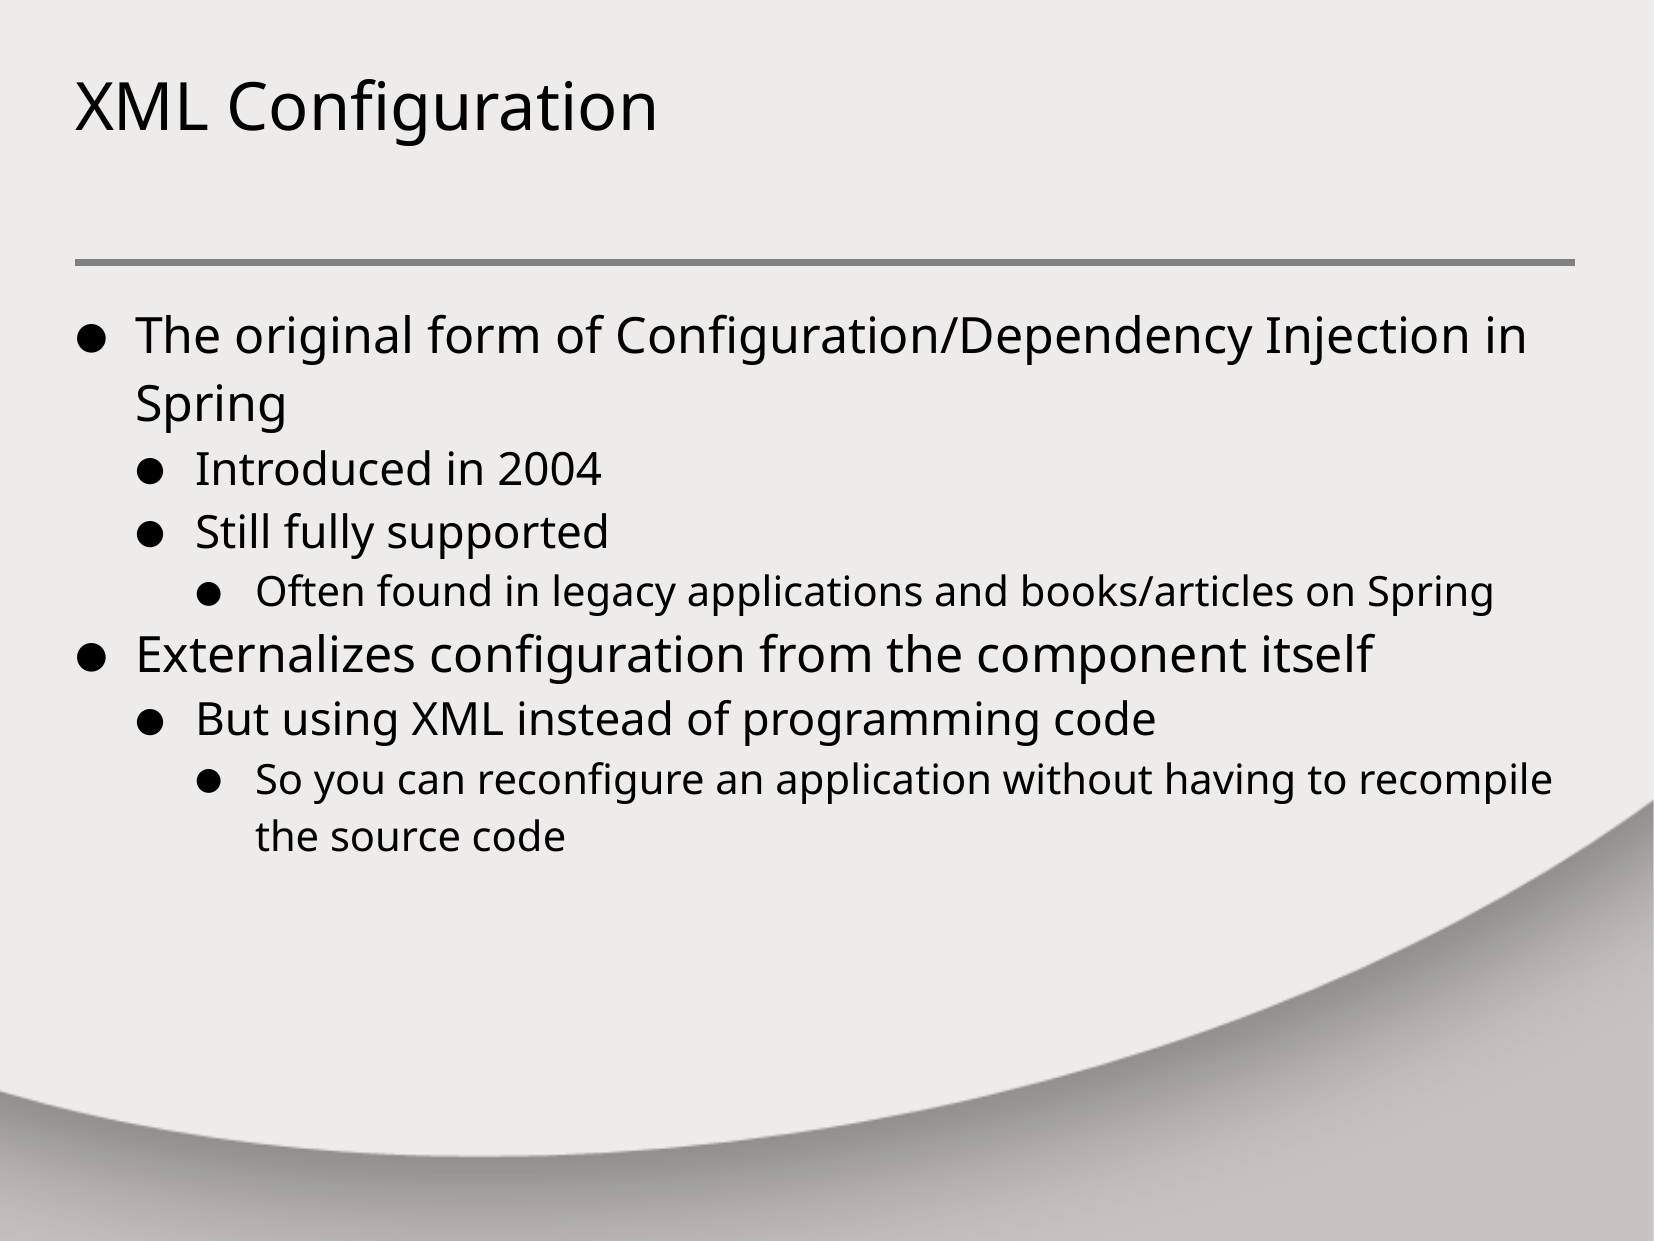

# XML Configuration
The original form of Configuration/Dependency Injection in Spring
Introduced in 2004
Still fully supported
Often found in legacy applications and books/articles on Spring
Externalizes configuration from the component itself
But using XML instead of programming code
So you can reconfigure an application without having to recompile the source code